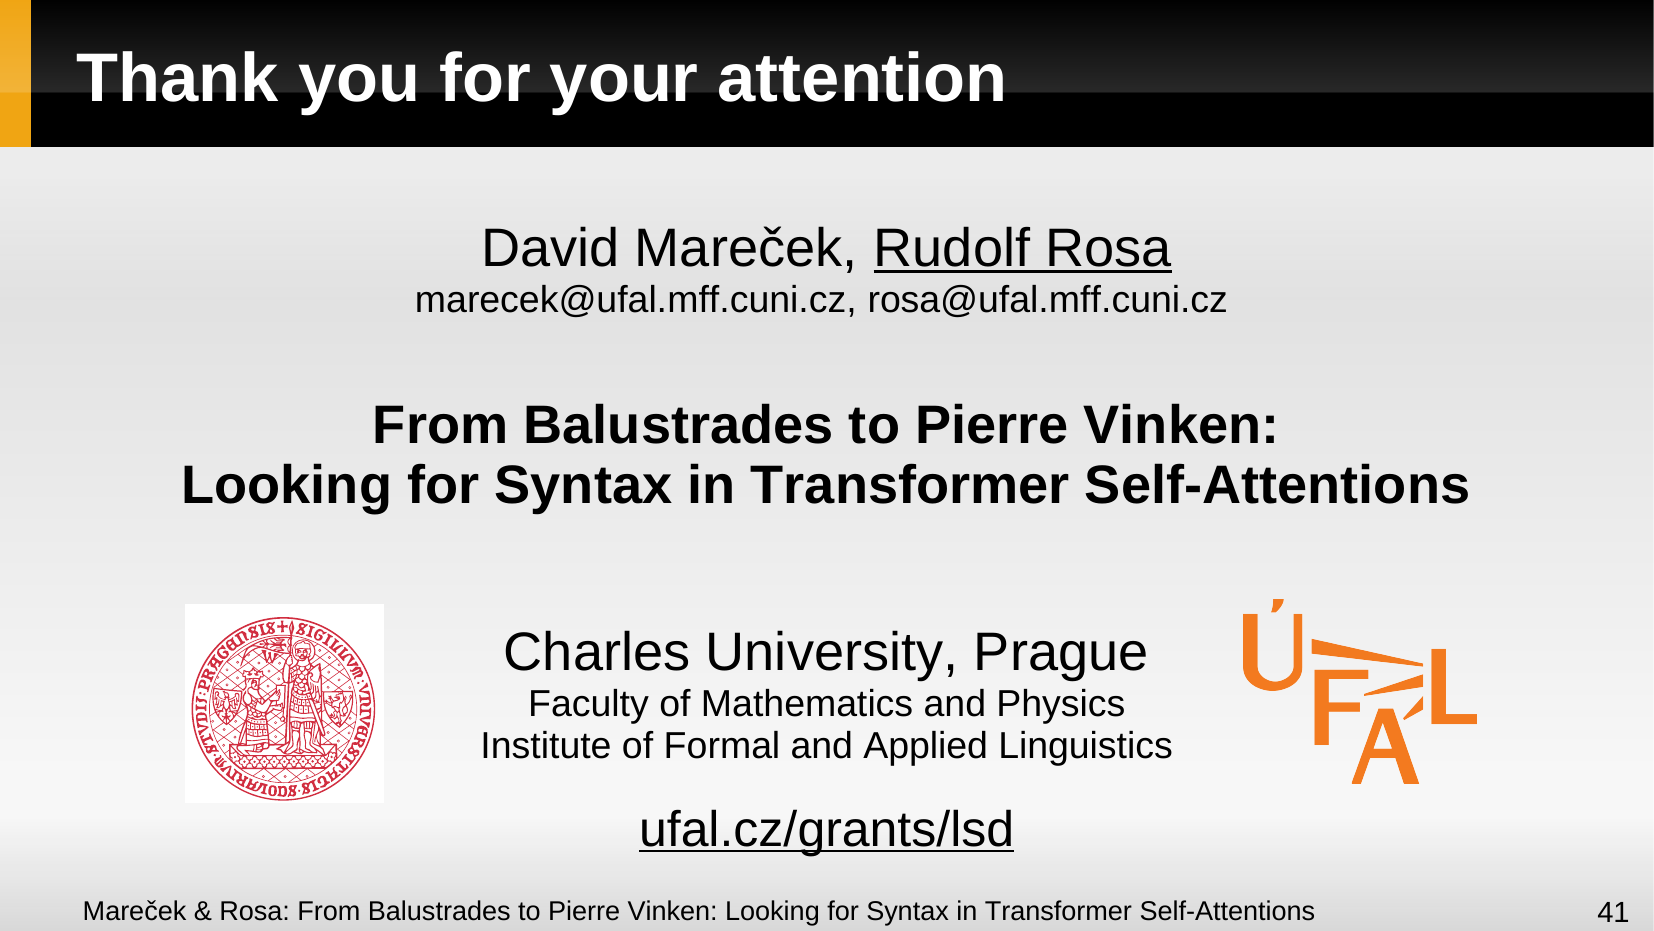

# Thank you for your attention
David Mareček, Rudolf Rosa
marecek@ufal.mff.cuni.cz, rosa@ufal.mff.cuni.cz
From Balustrades to Pierre Vinken:
Looking for Syntax in Transformer Self-Attentions
Charles University, Prague
Faculty of Mathematics and Physics
Institute of Formal and Applied Linguistics
ufal.cz/grants/lsd
Mareček & Rosa: From Balustrades to Pierre Vinken: Looking for Syntax in Transformer Self-Attentions
41